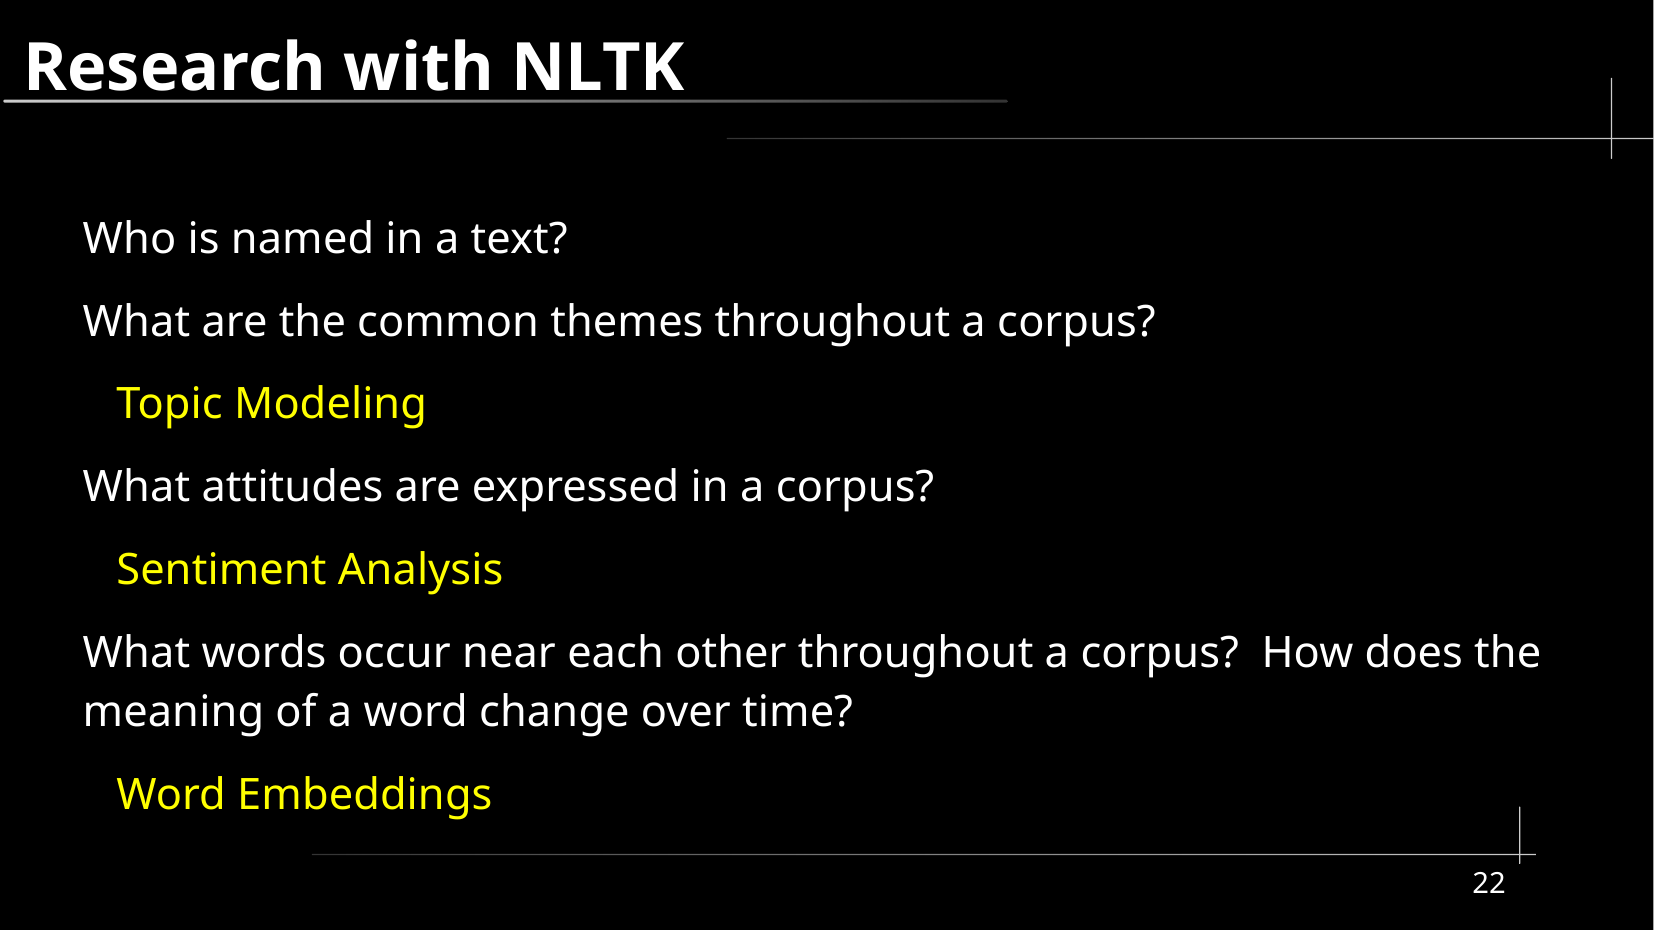

# Research with NLTK
Who is named in a text?
What are the common themes throughout a corpus?
 Topic Modeling
What attitudes are expressed in a corpus?
 Sentiment Analysis
What words occur near each other throughout a corpus? How does the meaning of a word change over time?
 Word Embeddings
22